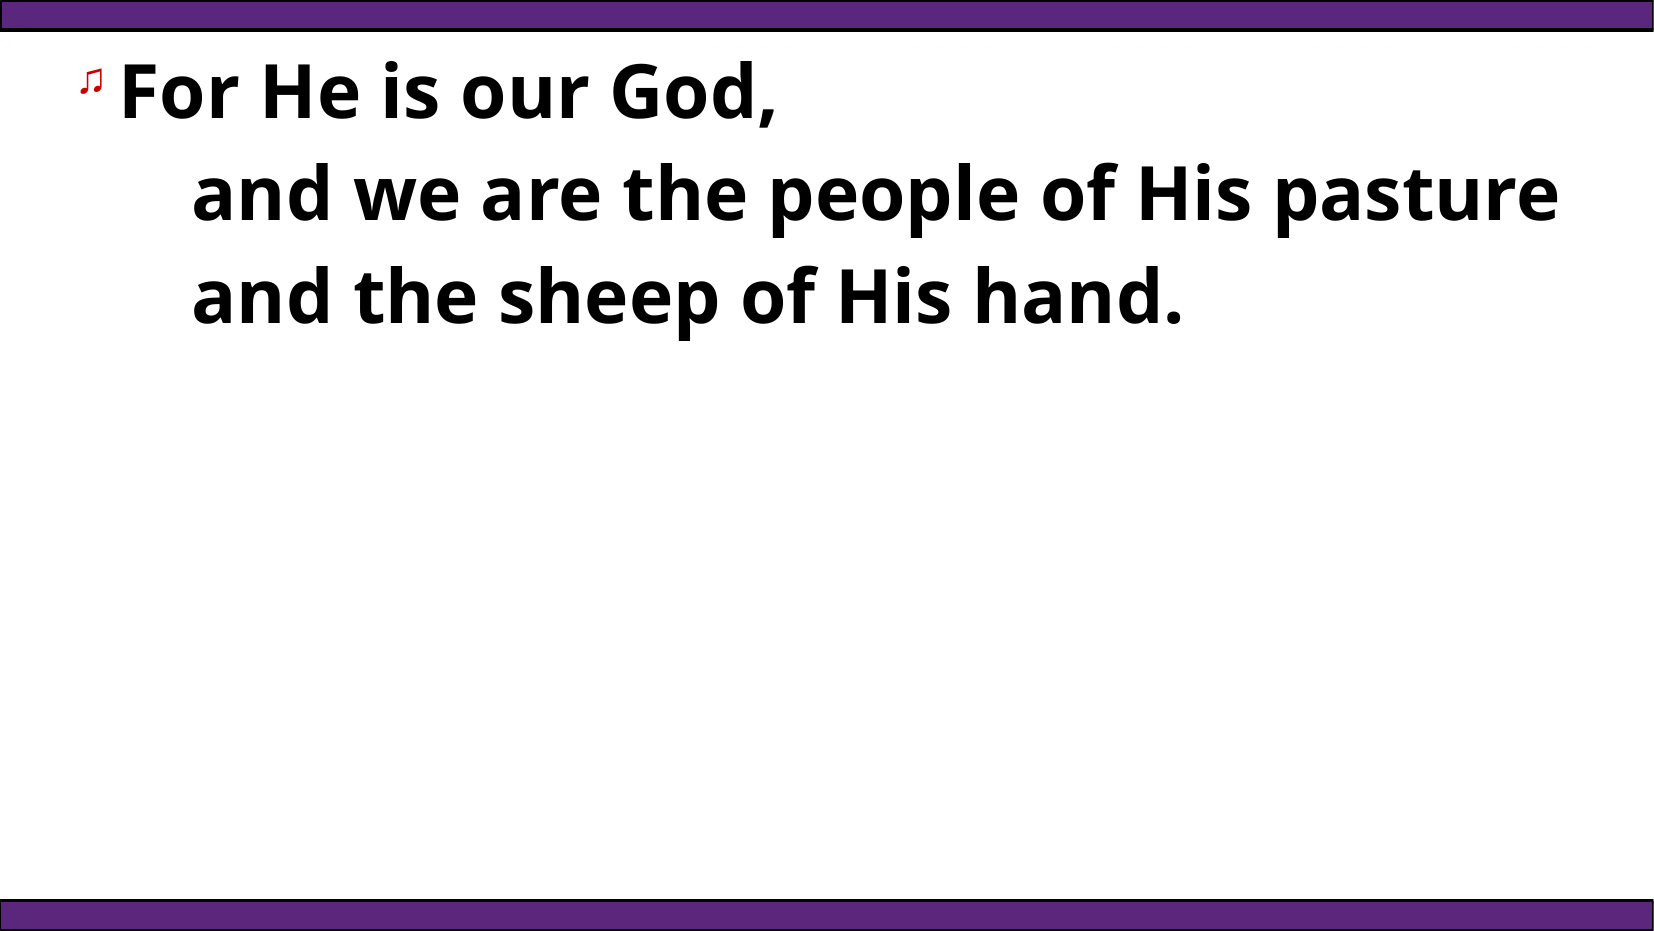

♫ For He is our God,
 and we are the people of His pasture
 and the sheep of His hand.